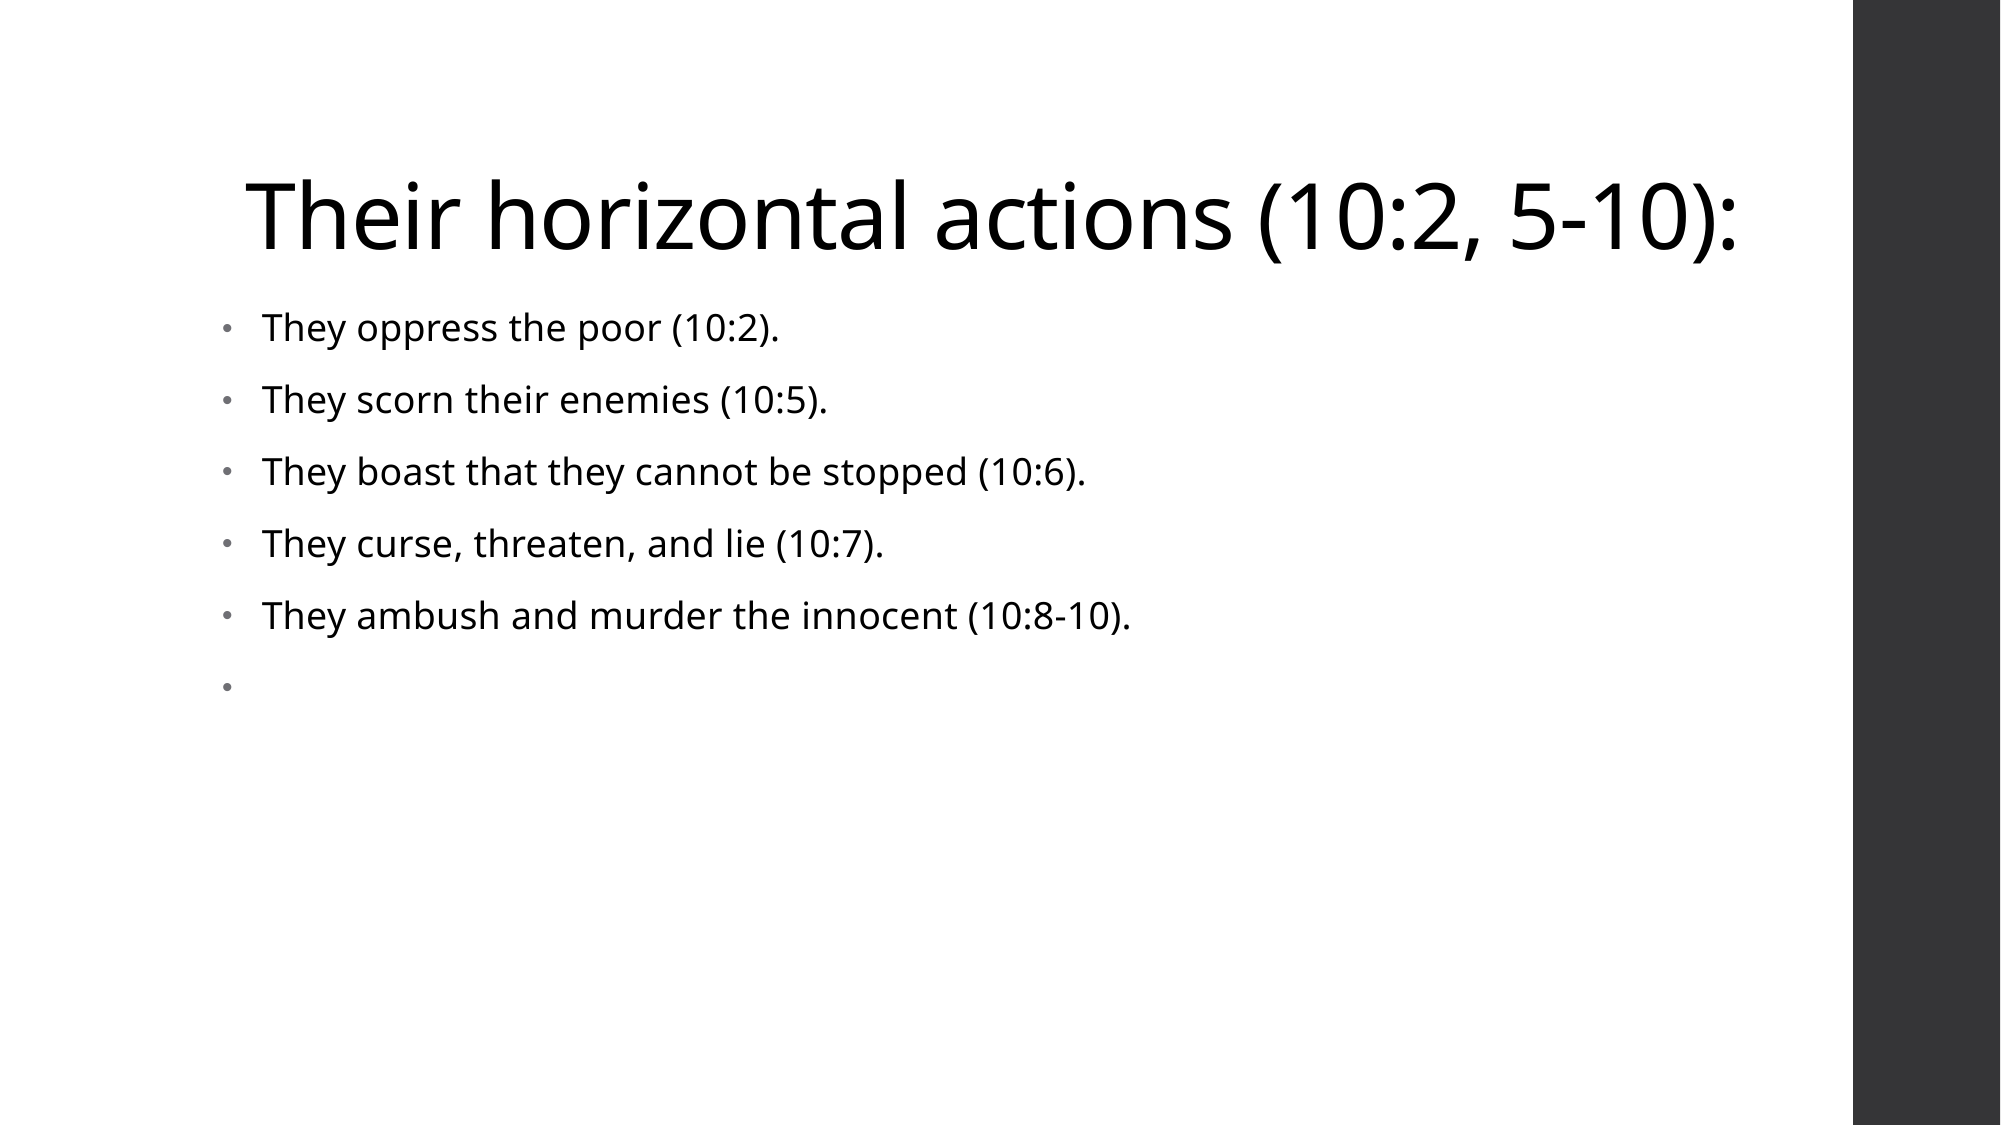

# Their horizontal actions (10:2, 5-10):
 They oppress the poor (10:2).
 They scorn their enemies (10:5).
 They boast that they cannot be stopped (10:6).
 They curse, threaten, and lie (10:7).
 They ambush and murder the innocent (10:8-10).